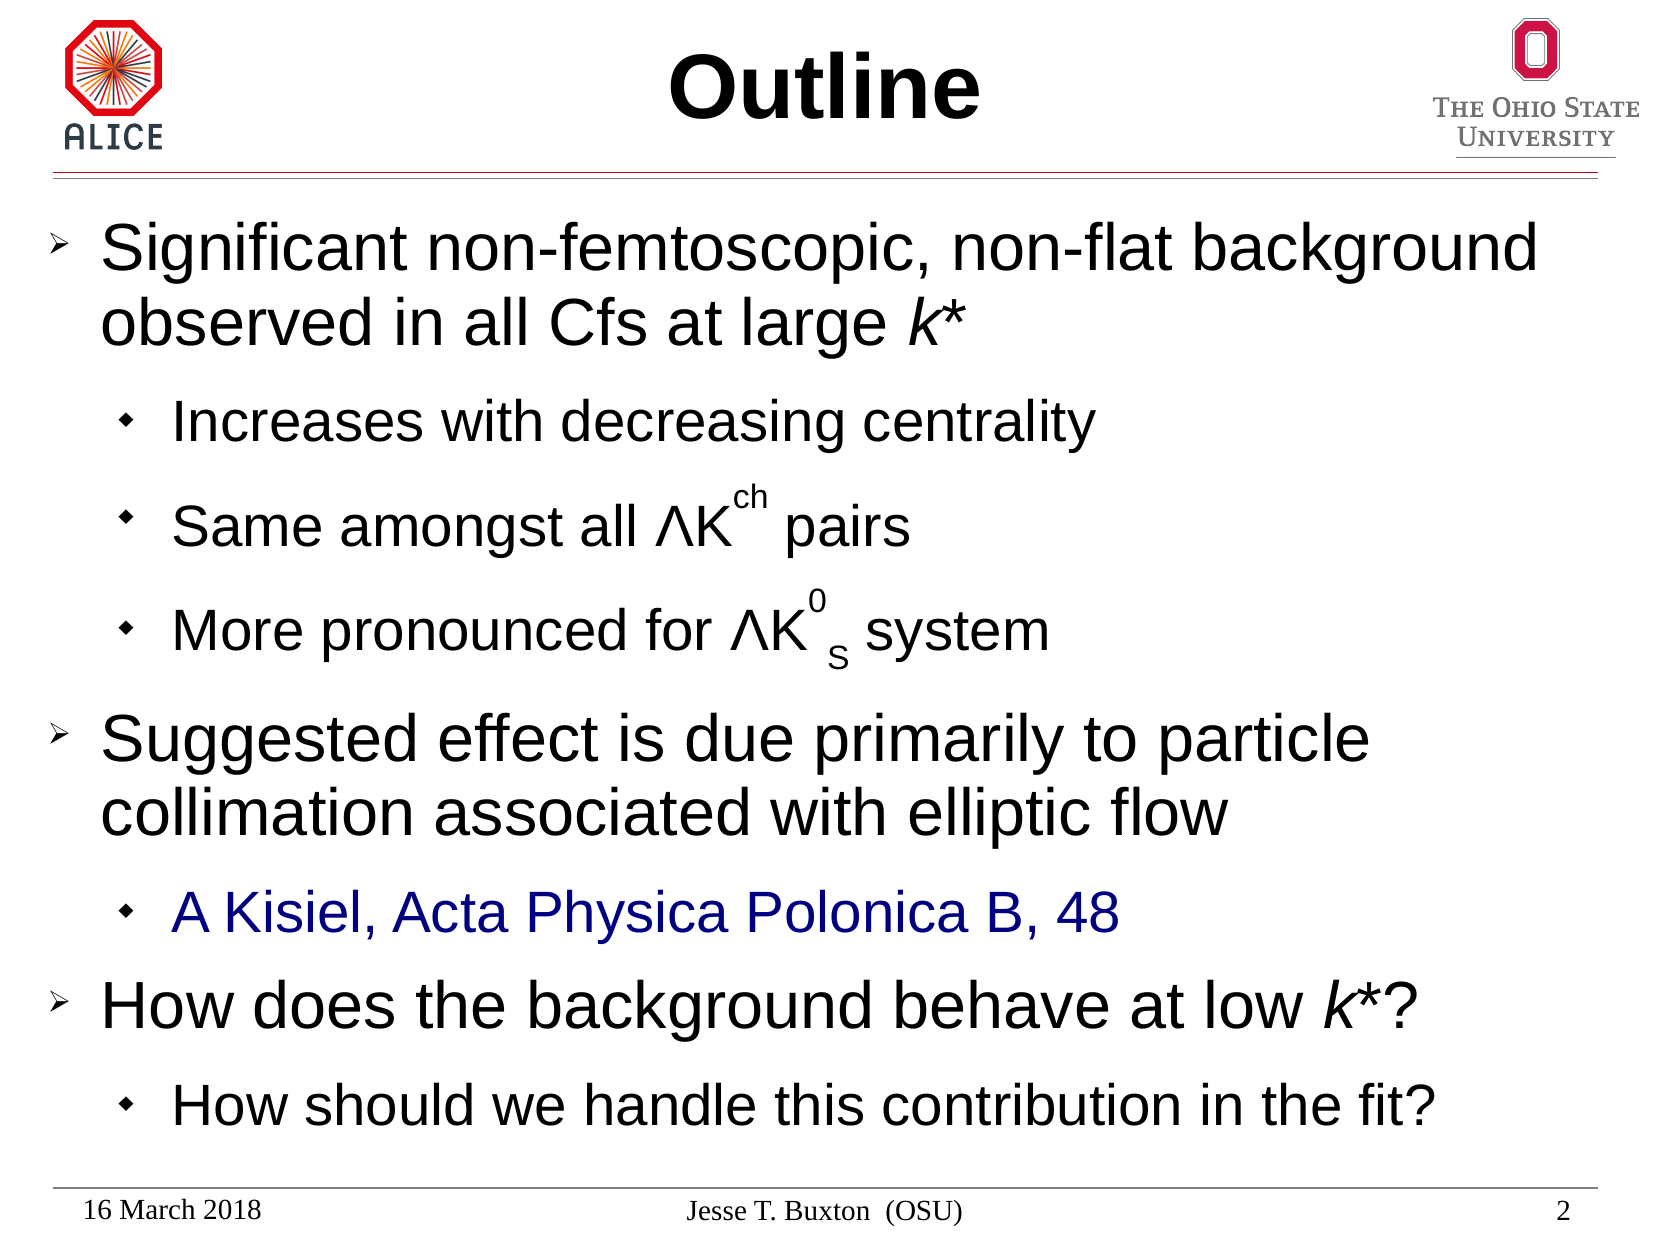

Outline
# Significant non-femtoscopic, non-flat background observed in all Cfs at large k*
Increases with decreasing centrality
Same amongst all ΛKch pairs
More pronounced for ΛK0S system
Suggested effect is due primarily to particle collimation associated with elliptic flow
A Kisiel, Acta Physica Polonica B, 48
How does the background behave at low k*?
How should we handle this contribution in the fit?
16 March 2018
Jesse T. Buxton (OSU)
2